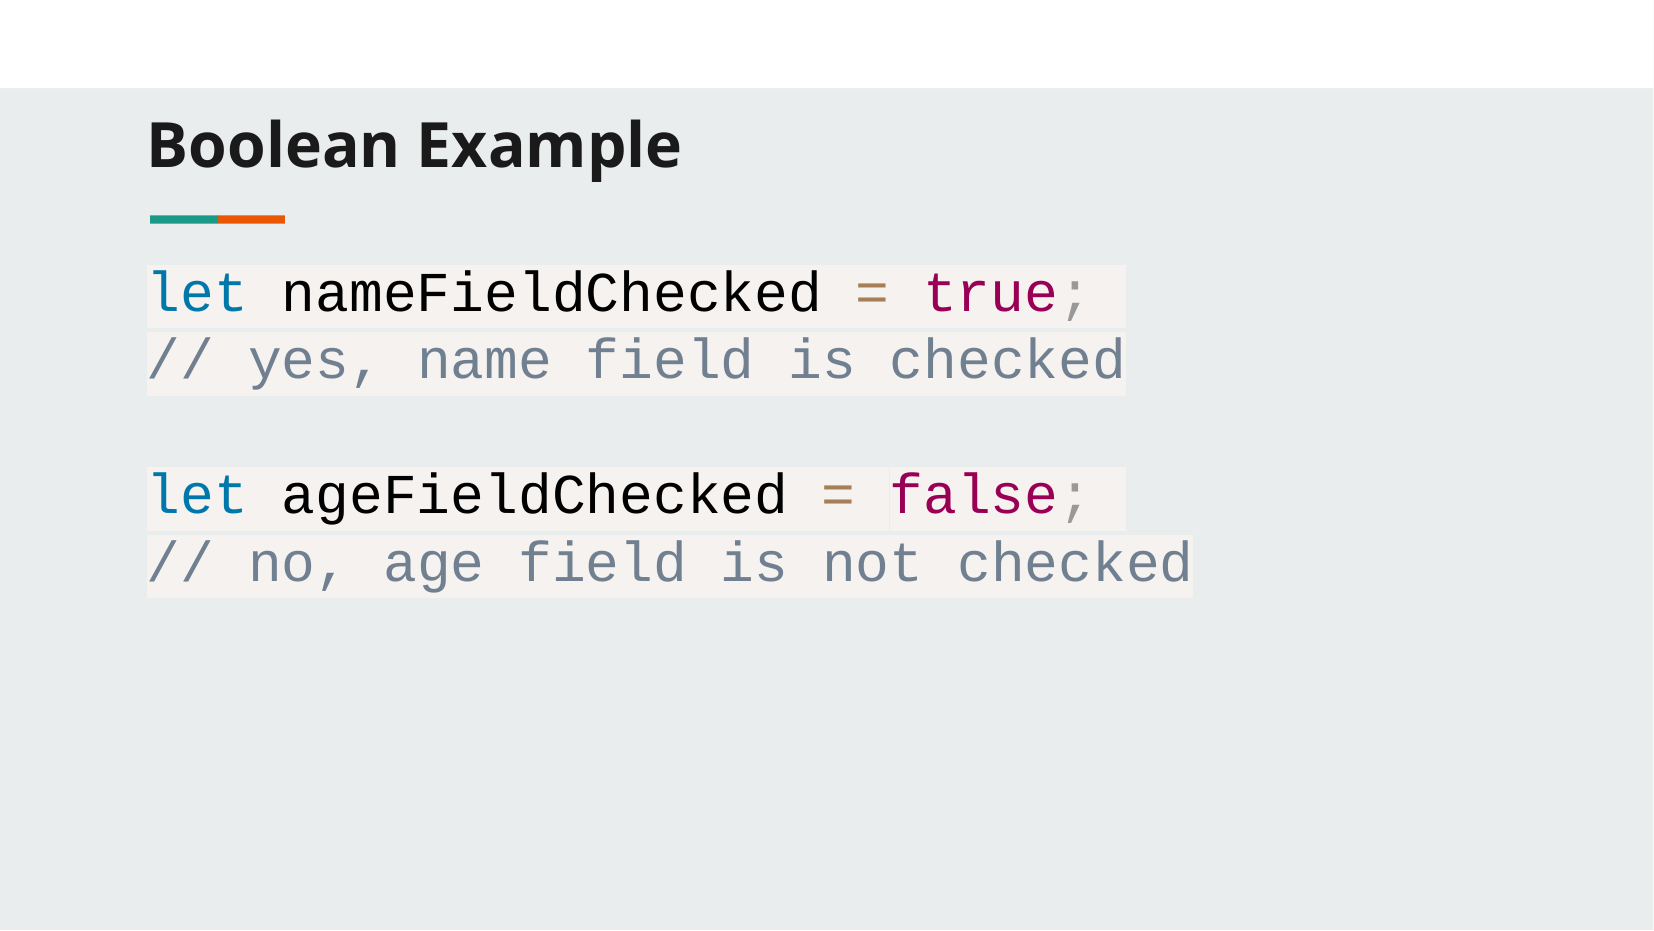

# Boolean Example let nameFieldChecked = true; // yes, name field is checked let ageFieldChecked = false; // no, age field is not checked